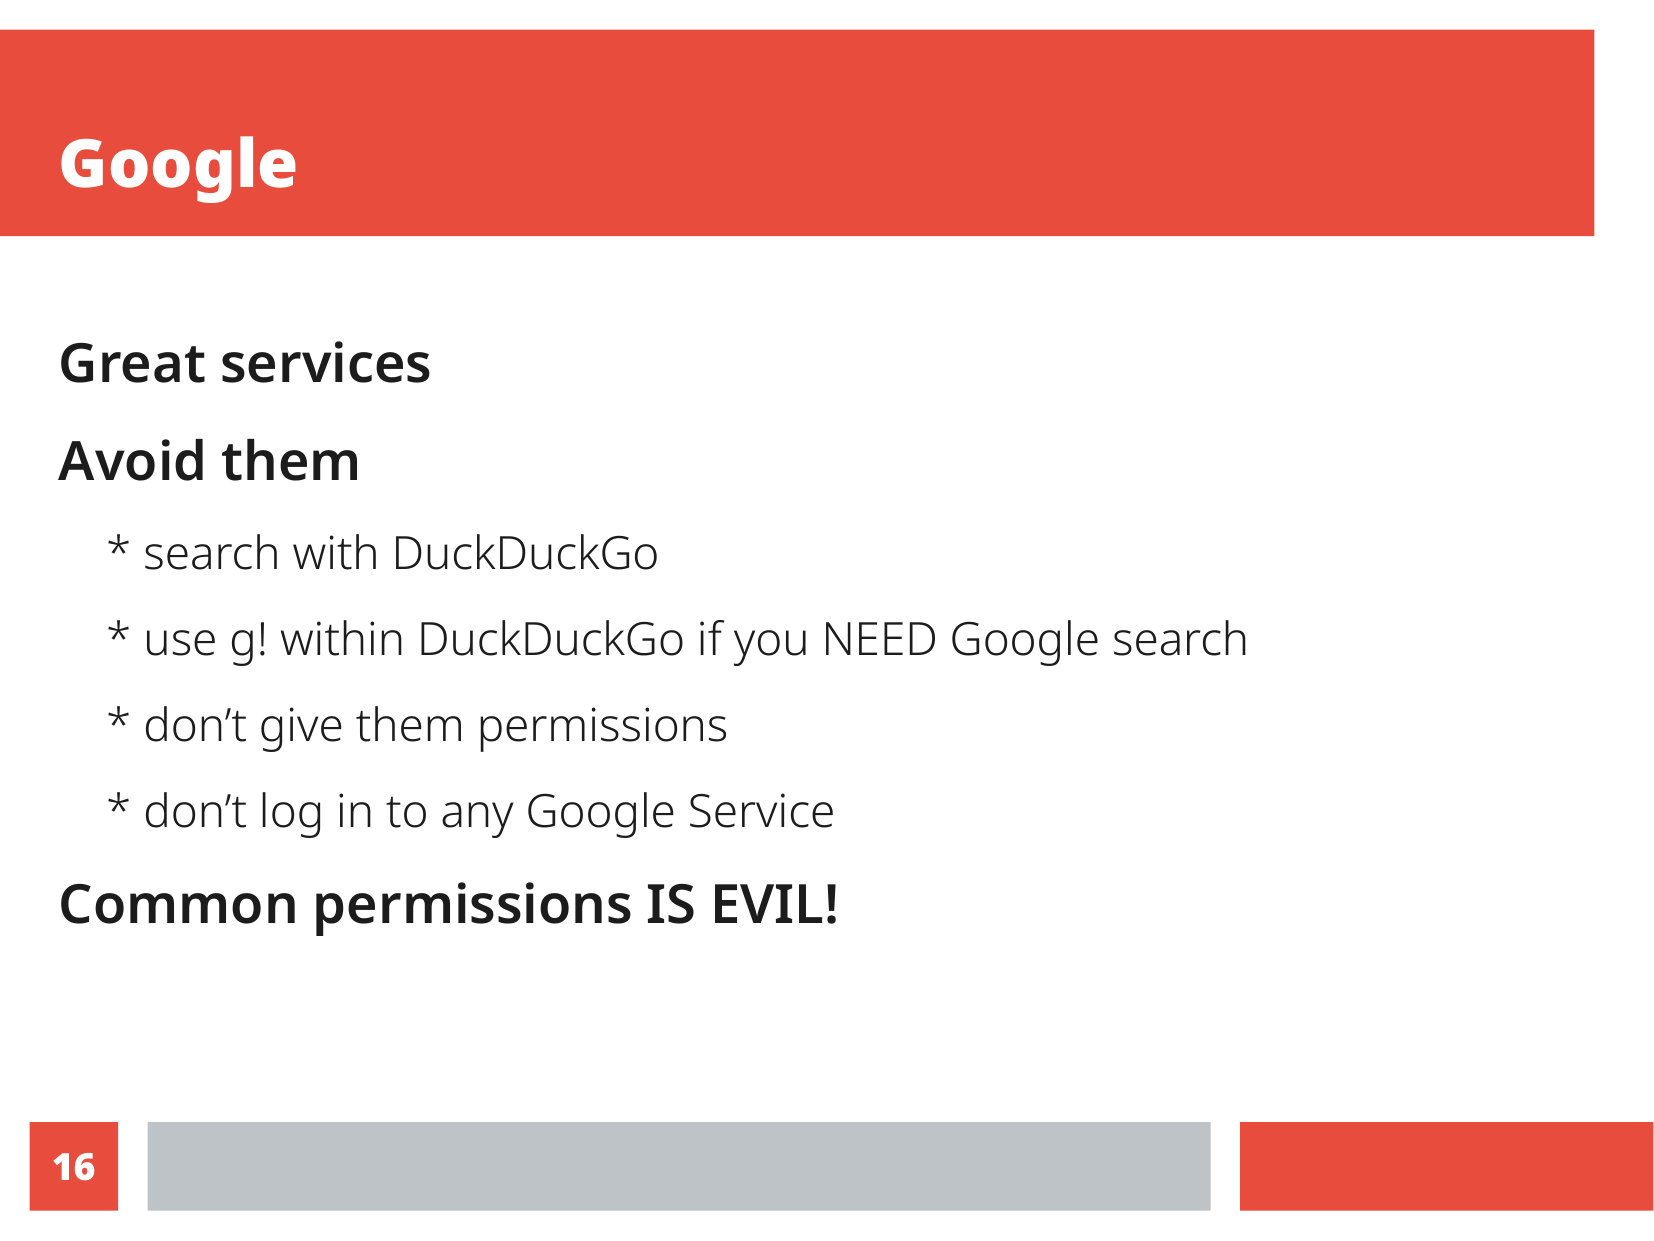

# Google
Great services
Avoid them
* search with DuckDuckGo
* use g! within DuckDuckGo if you NEED Google search
* don’t give them permissions
* don’t log in to any Google Service
Common permissions IS EVIL!
16